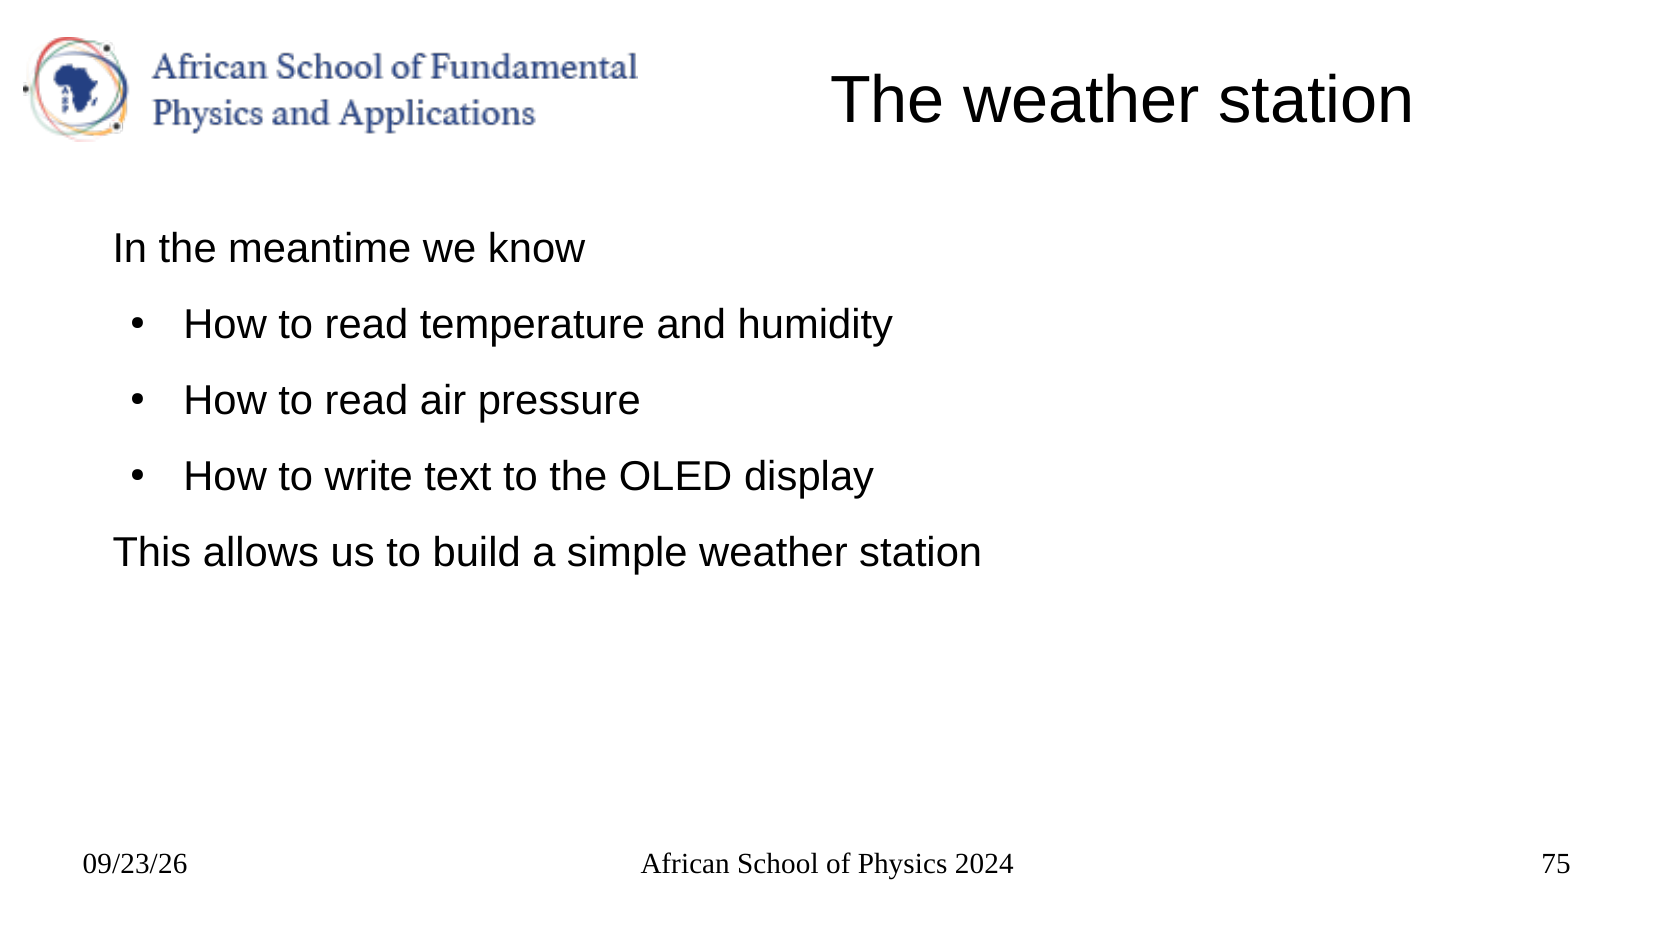

# The weather station
In the meantime we know
How to read temperature and humidity
How to read air pressure
How to write text to the OLED display
This allows us to build a simple weather station
African School of Physics 2024
75